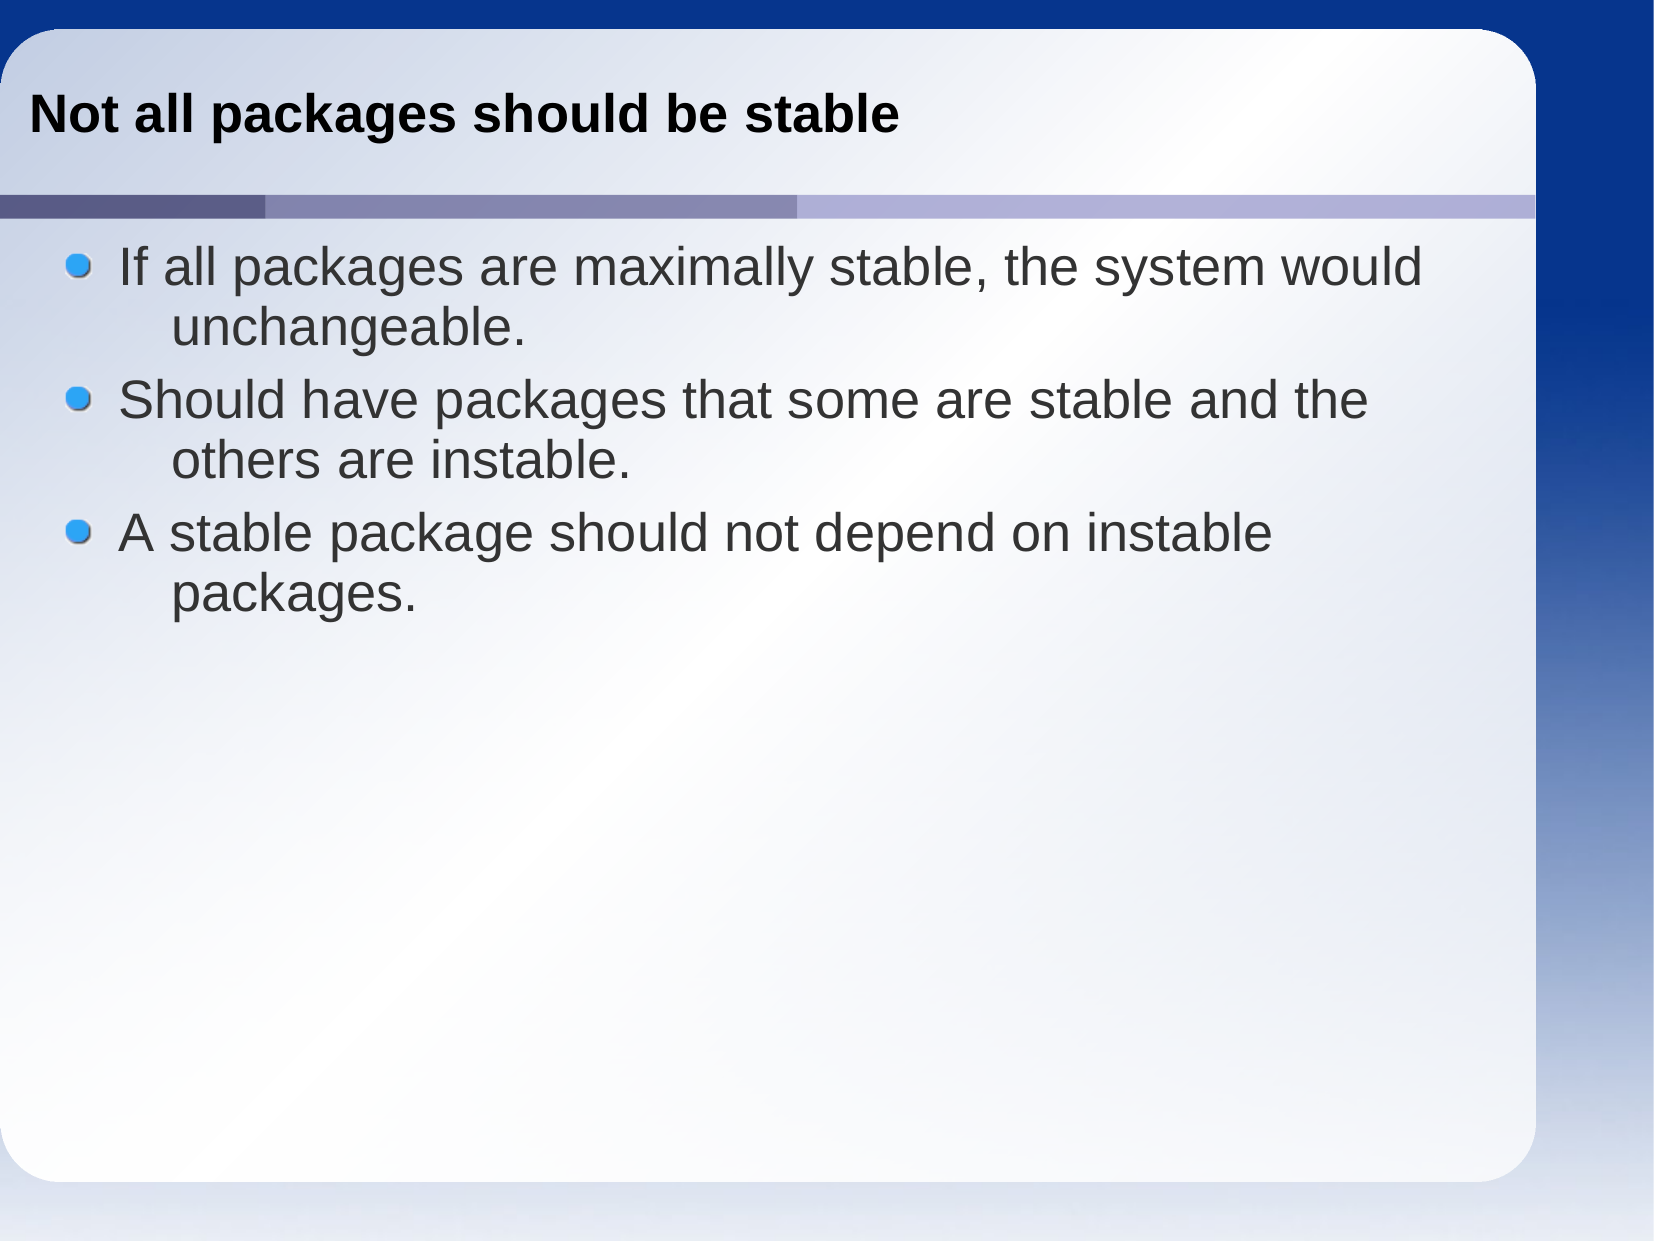

# Not all packages should be stable
If all packages are maximally stable, the system would unchangeable.
Should have packages that some are stable and the others are instable.
A stable package should not depend on instable packages.